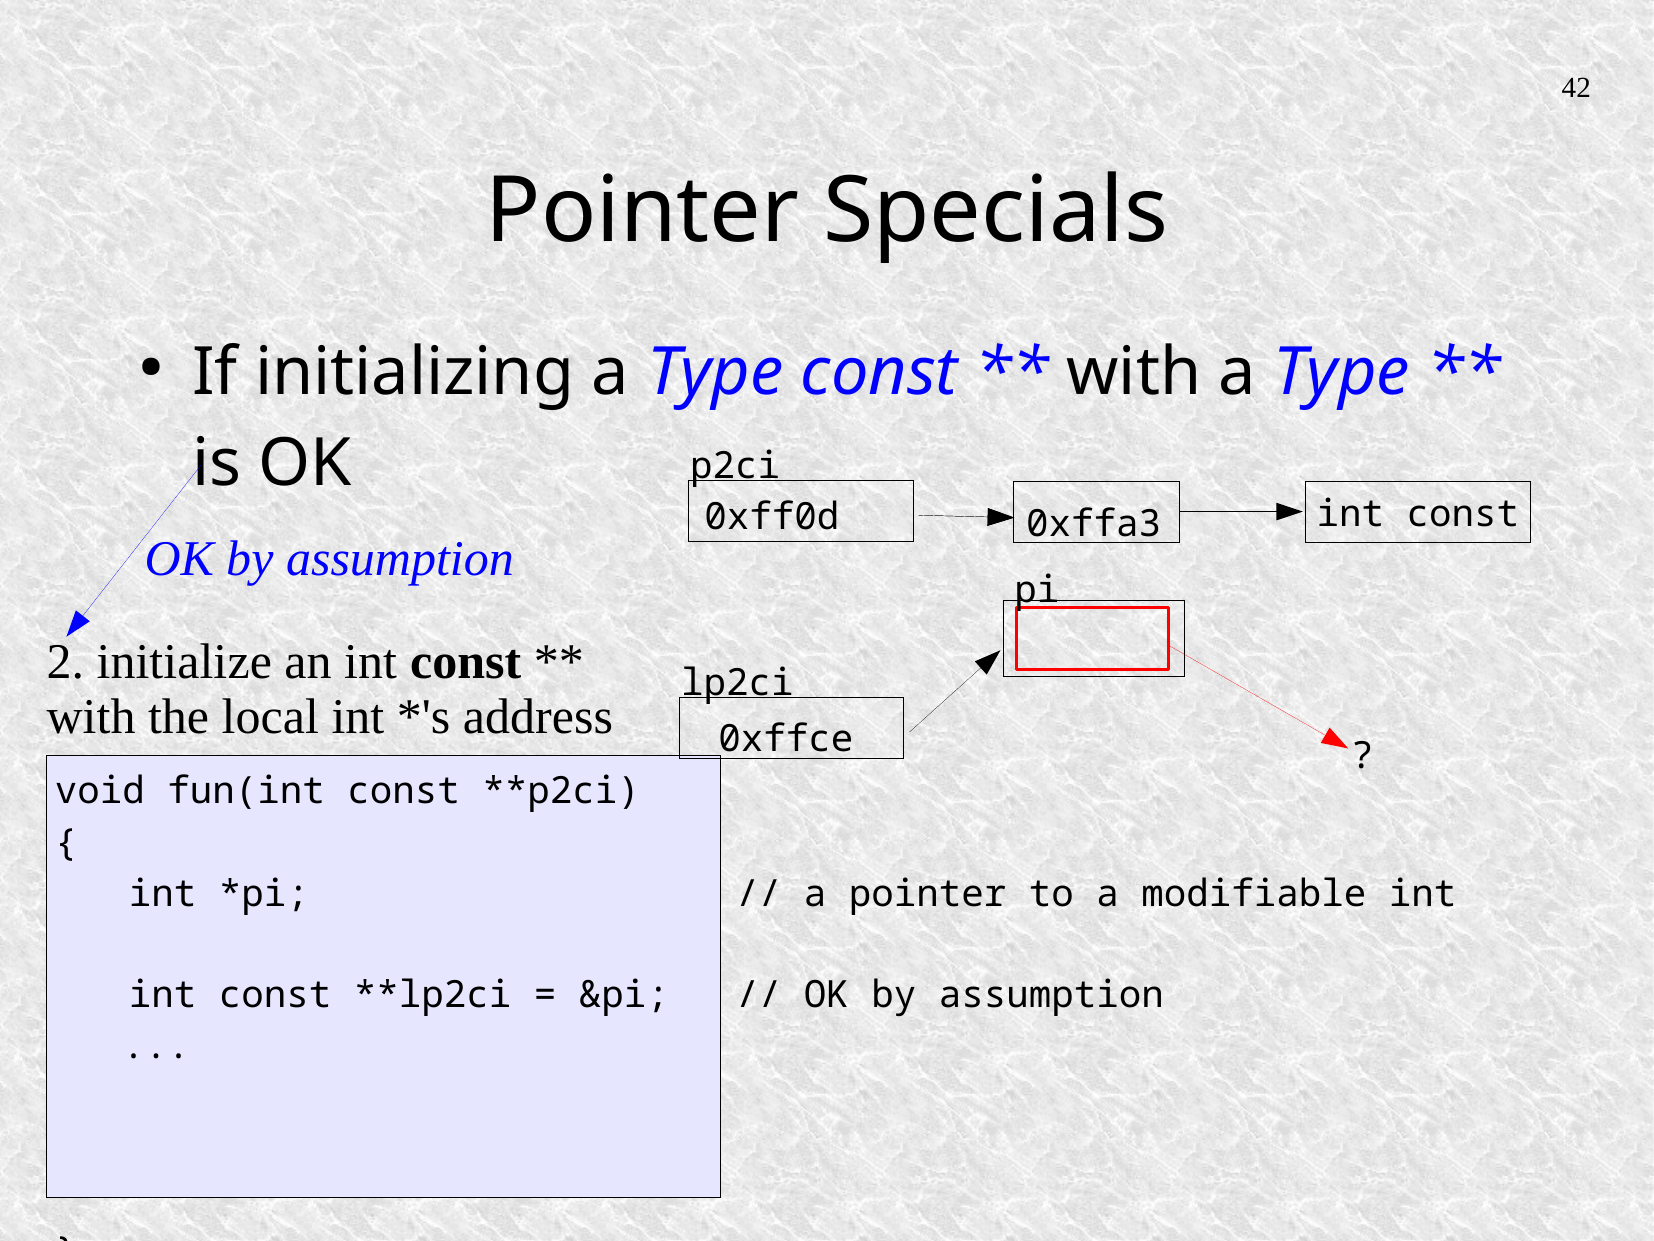

42
# Pointer Specials
If initializing a Type const ** with a Type ** is OK
p2ci
int const
0xff0d
0xffa3
OK by assumption
pi
2. initialize an int const **
with the local int *'s address
lp2ci
0xffce
?
void fun(int const **p2ci)
{
	int *pi; // a pointer to a modifiable int
	int const **lp2ci = &pi; // OK by assumption
 ...
}